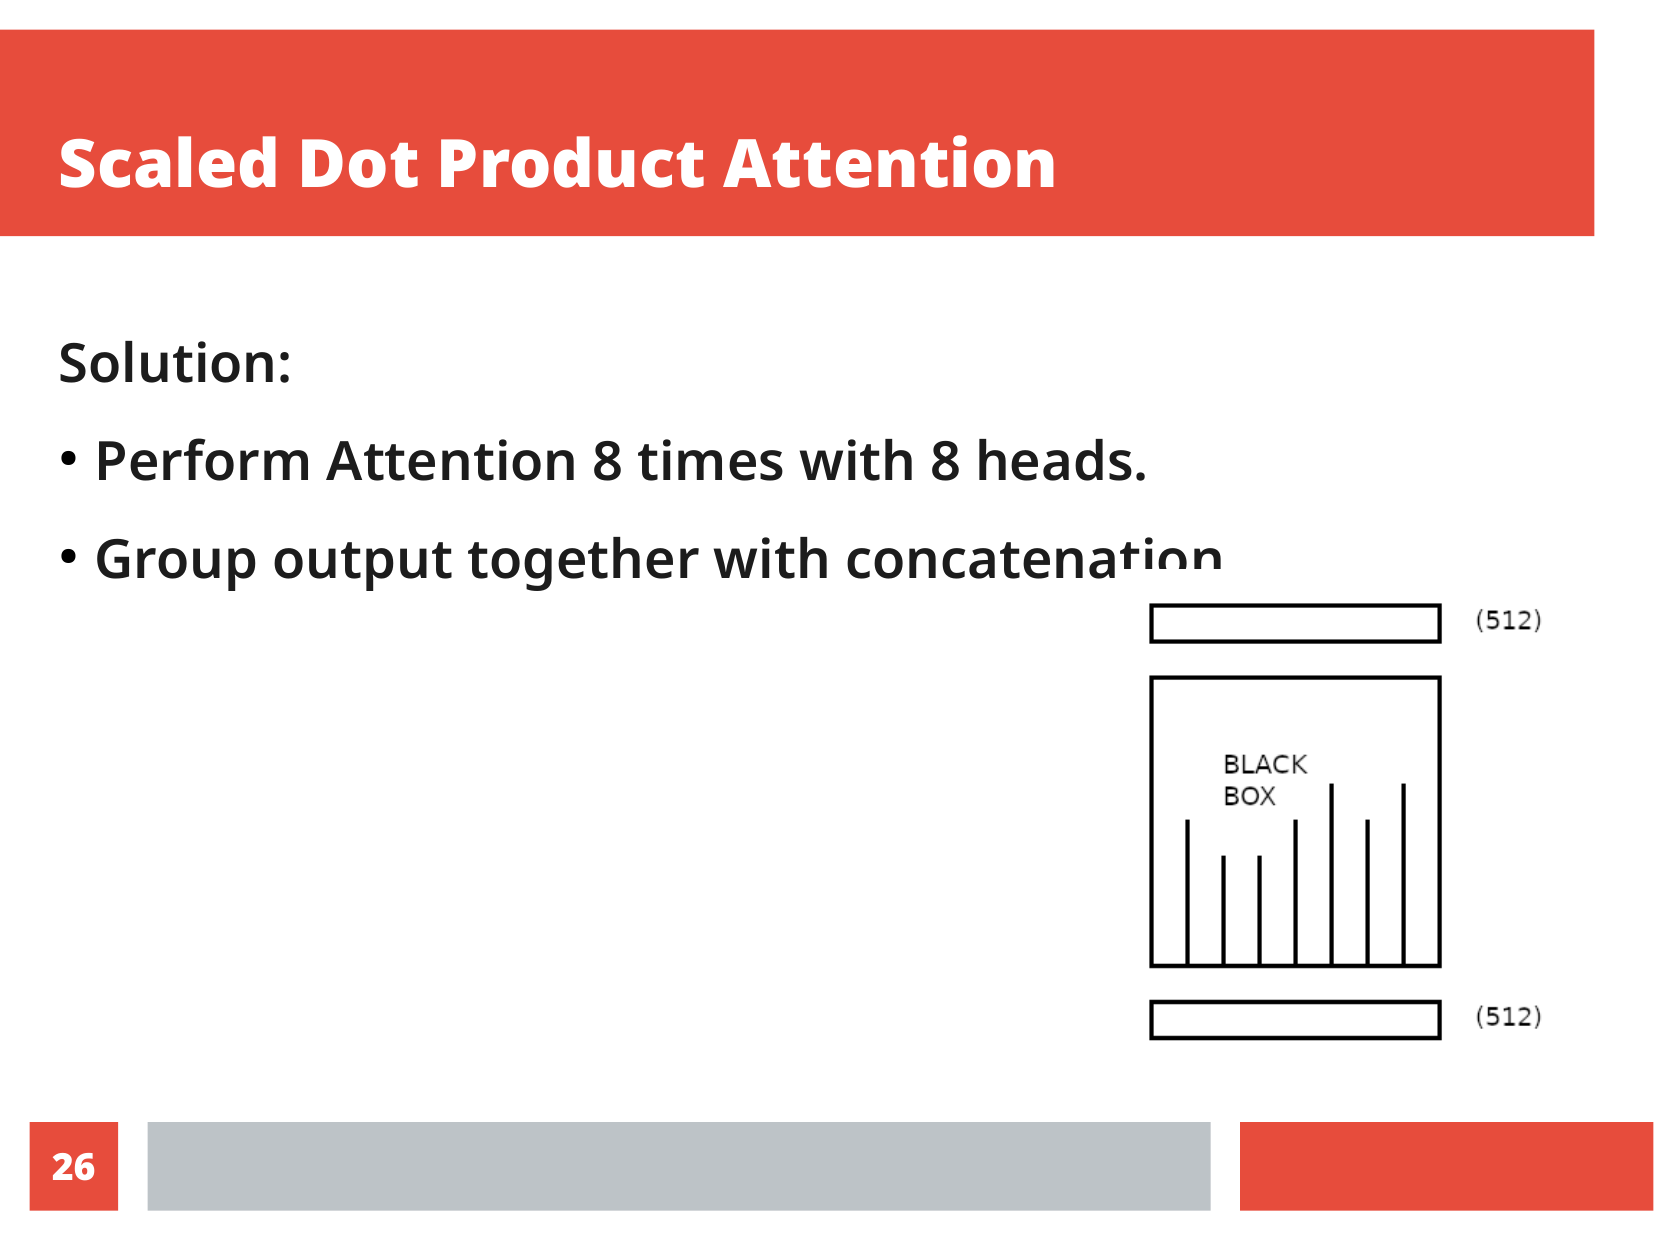

# Scaled Dot Product Attention
Solution:
Perform Attention 8 times with 8 heads.
Group output together with concatenation.
26